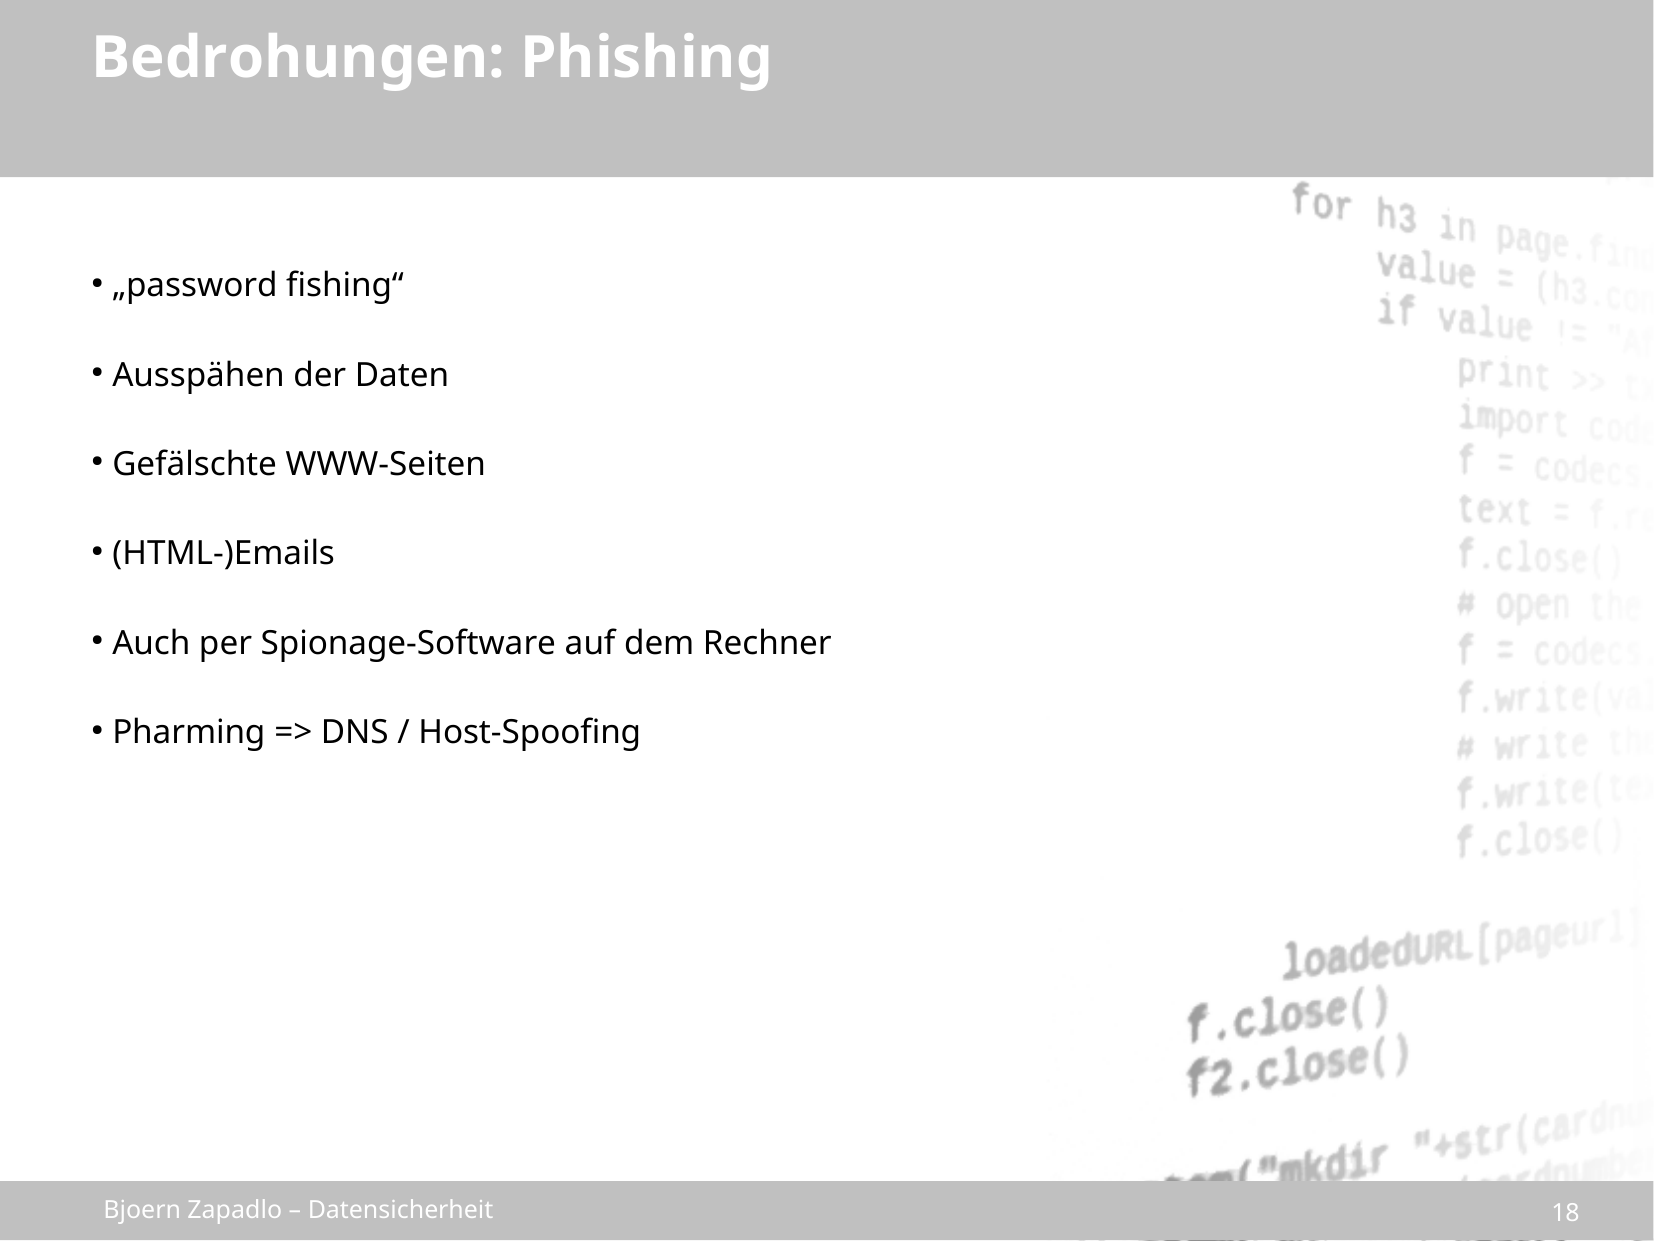

Bedrohungen: Phishing
 „password fishing“
 Ausspähen der Daten
 Gefälschte WWW-Seiten
 (HTML-)Emails
 Auch per Spionage-Software auf dem Rechner
 Pharming => DNS / Host-Spoofing